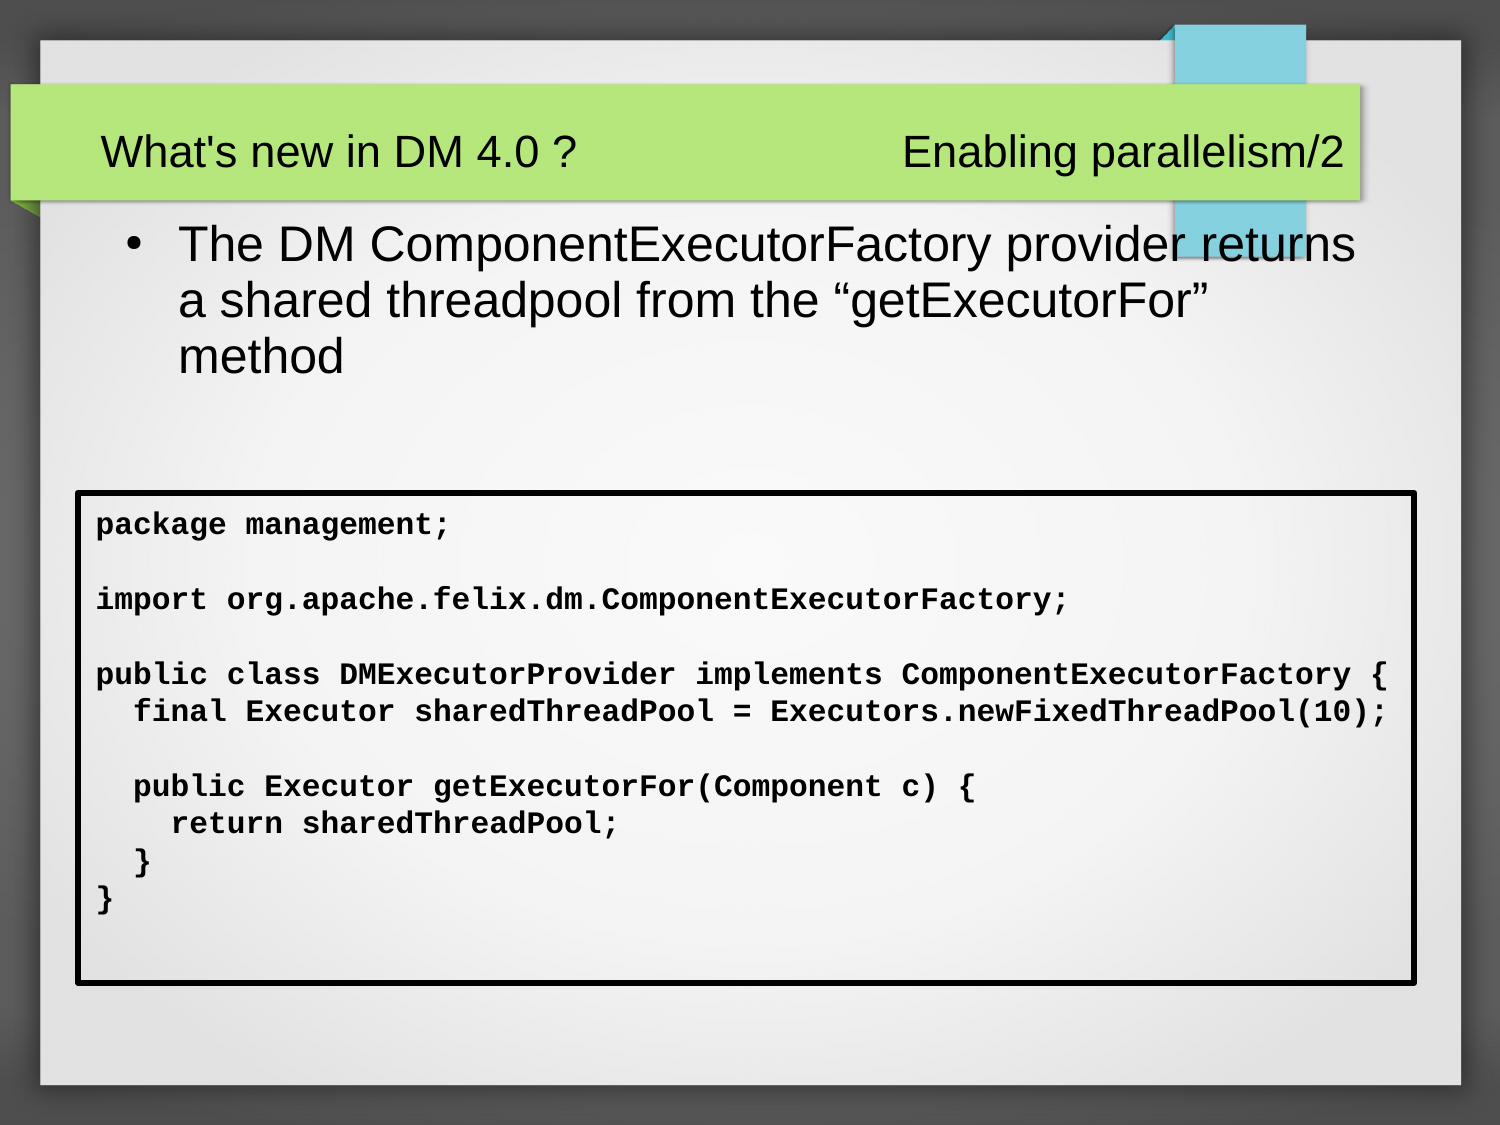

# What's new in DM 4.0 ? Enabling parallelism/2
The DM ComponentExecutorFactory provider returns a shared threadpool from the “getExecutorFor” method
package management;
import org.apache.felix.dm.ComponentExecutorFactory;
public class DMExecutorProvider implements ComponentExecutorFactory {
 final Executor sharedThreadPool = Executors.newFixedThreadPool(10);
 public Executor getExecutorFor(Component c) {
 return sharedThreadPool;
 }
}